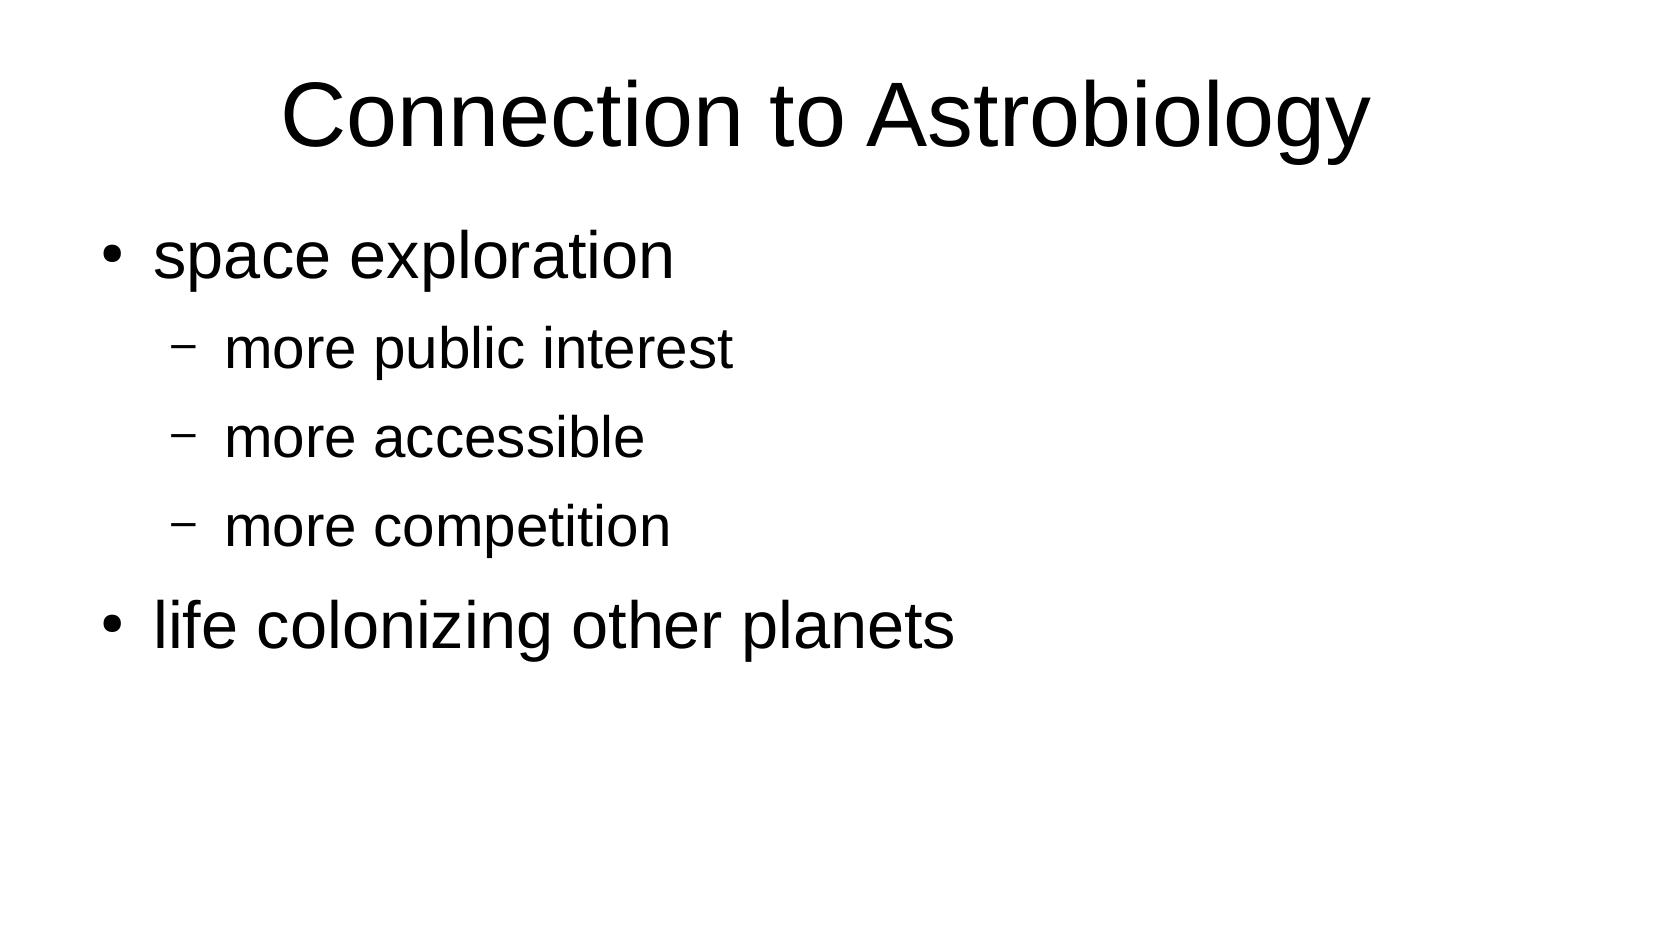

# Connection to Astrobiology
space exploration
more public interest
more accessible
more competition
life colonizing other planets